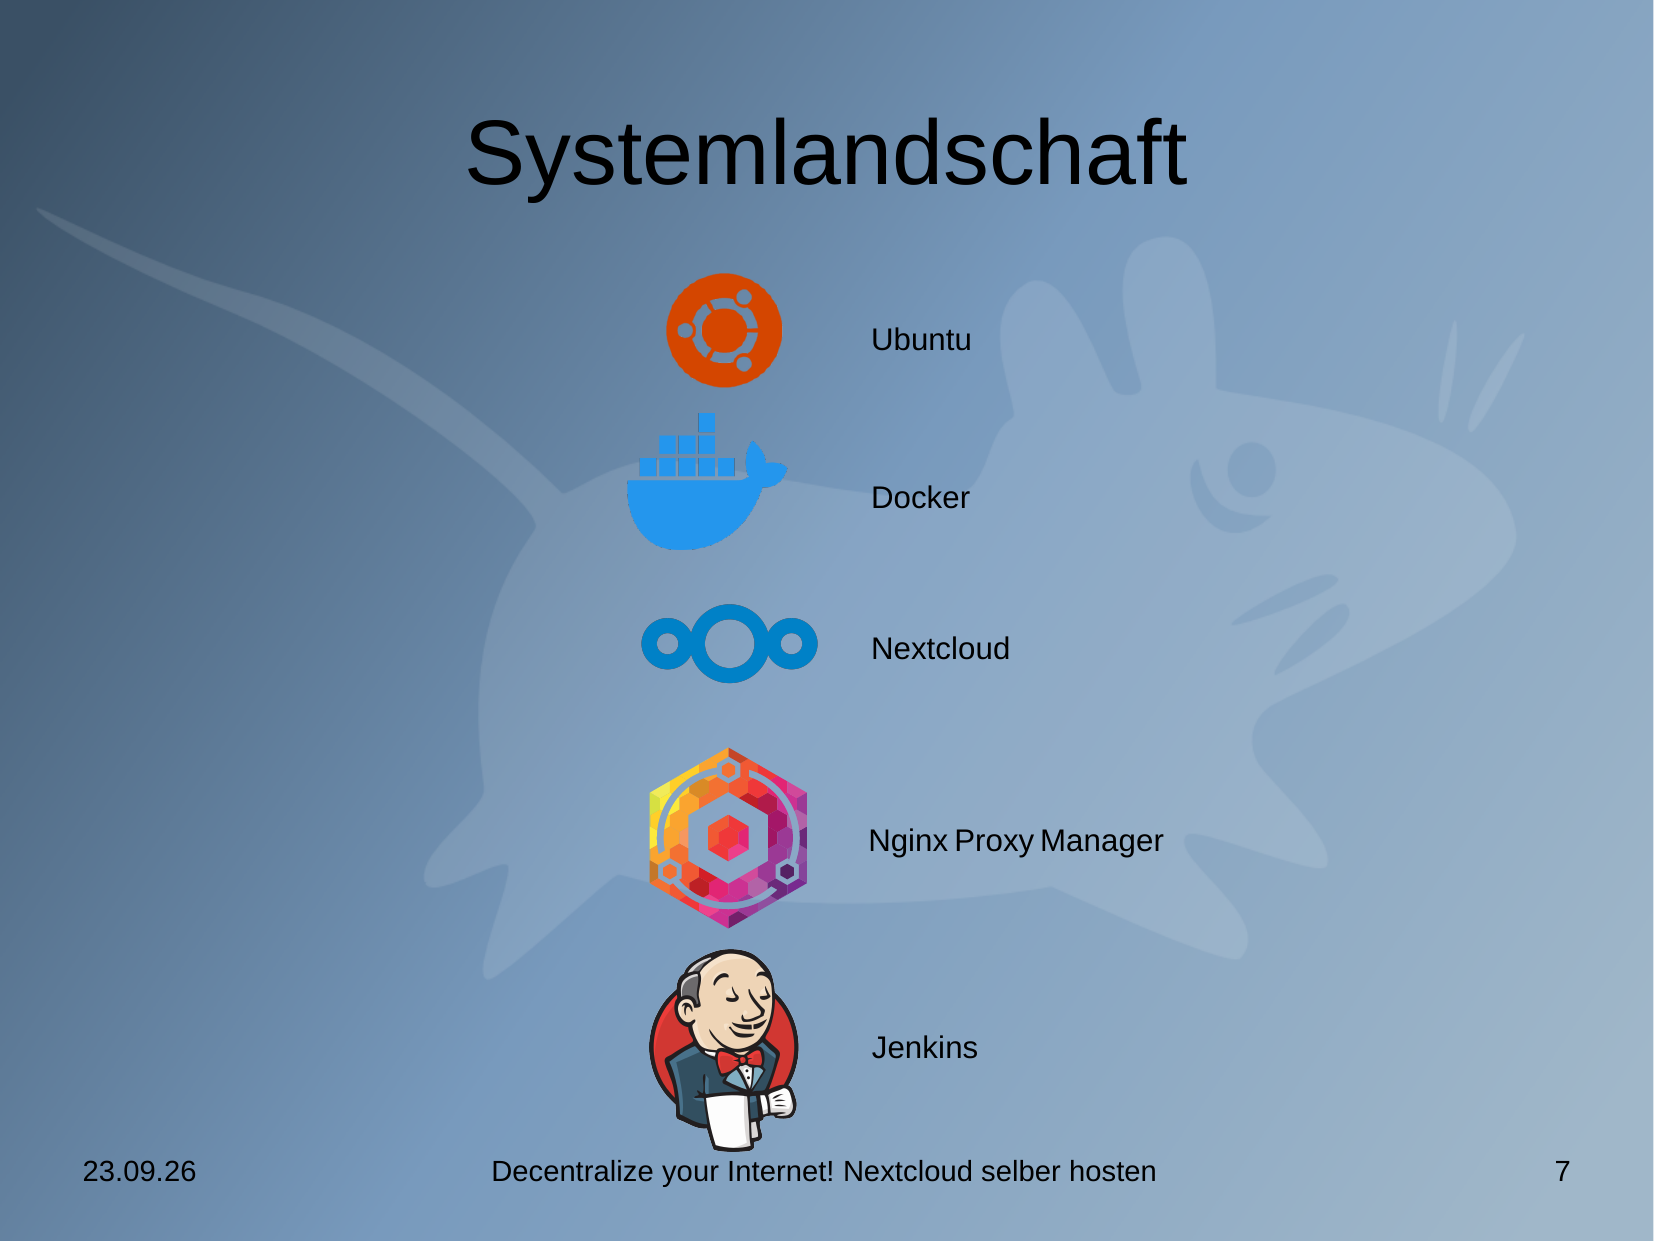

# Systemlandschaft
Ubuntu
Docker
Nextcloud
Nginx Proxy Manager
Jenkins
Decentralize your Internet! Nextcloud selber hosten
7